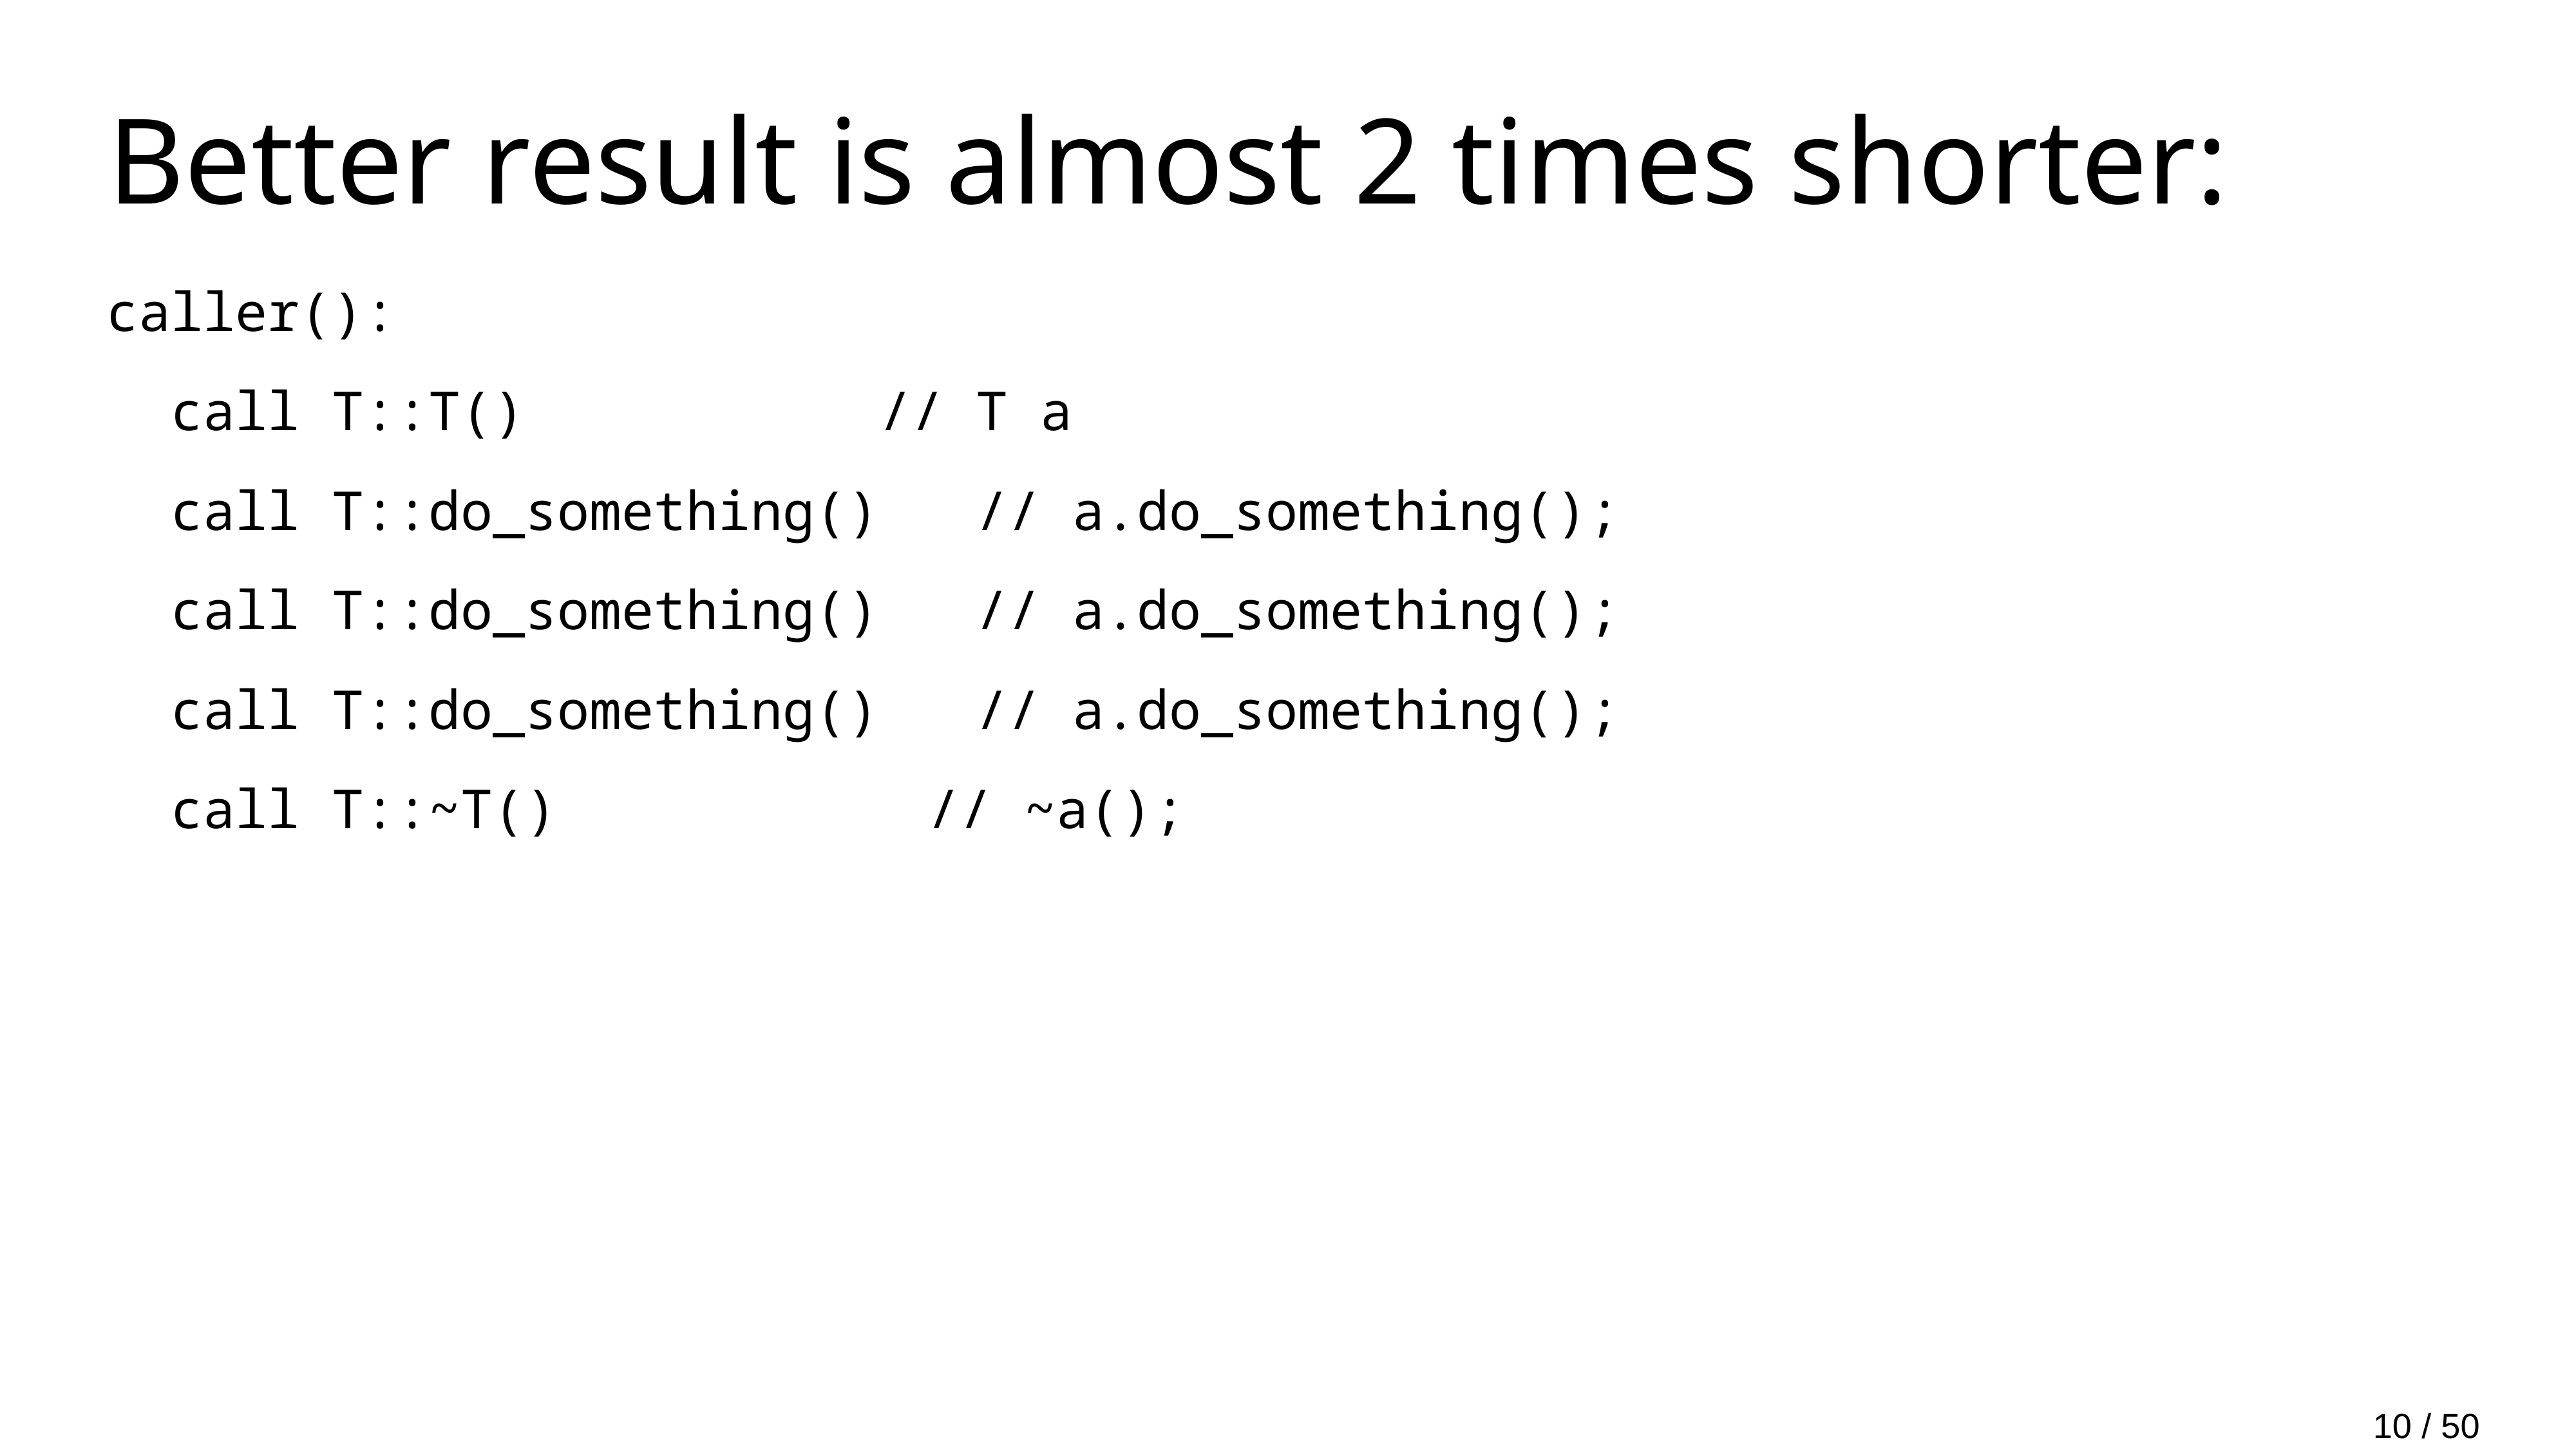

# Better result is almost 2 times shorter:
caller():
 call T::T()								// T a
 call T::do_something()		// a.do_something();
 call T::do_something()		// a.do_something();
 call T::do_something() // a.do_something();
 call T::~T()								// ~a();